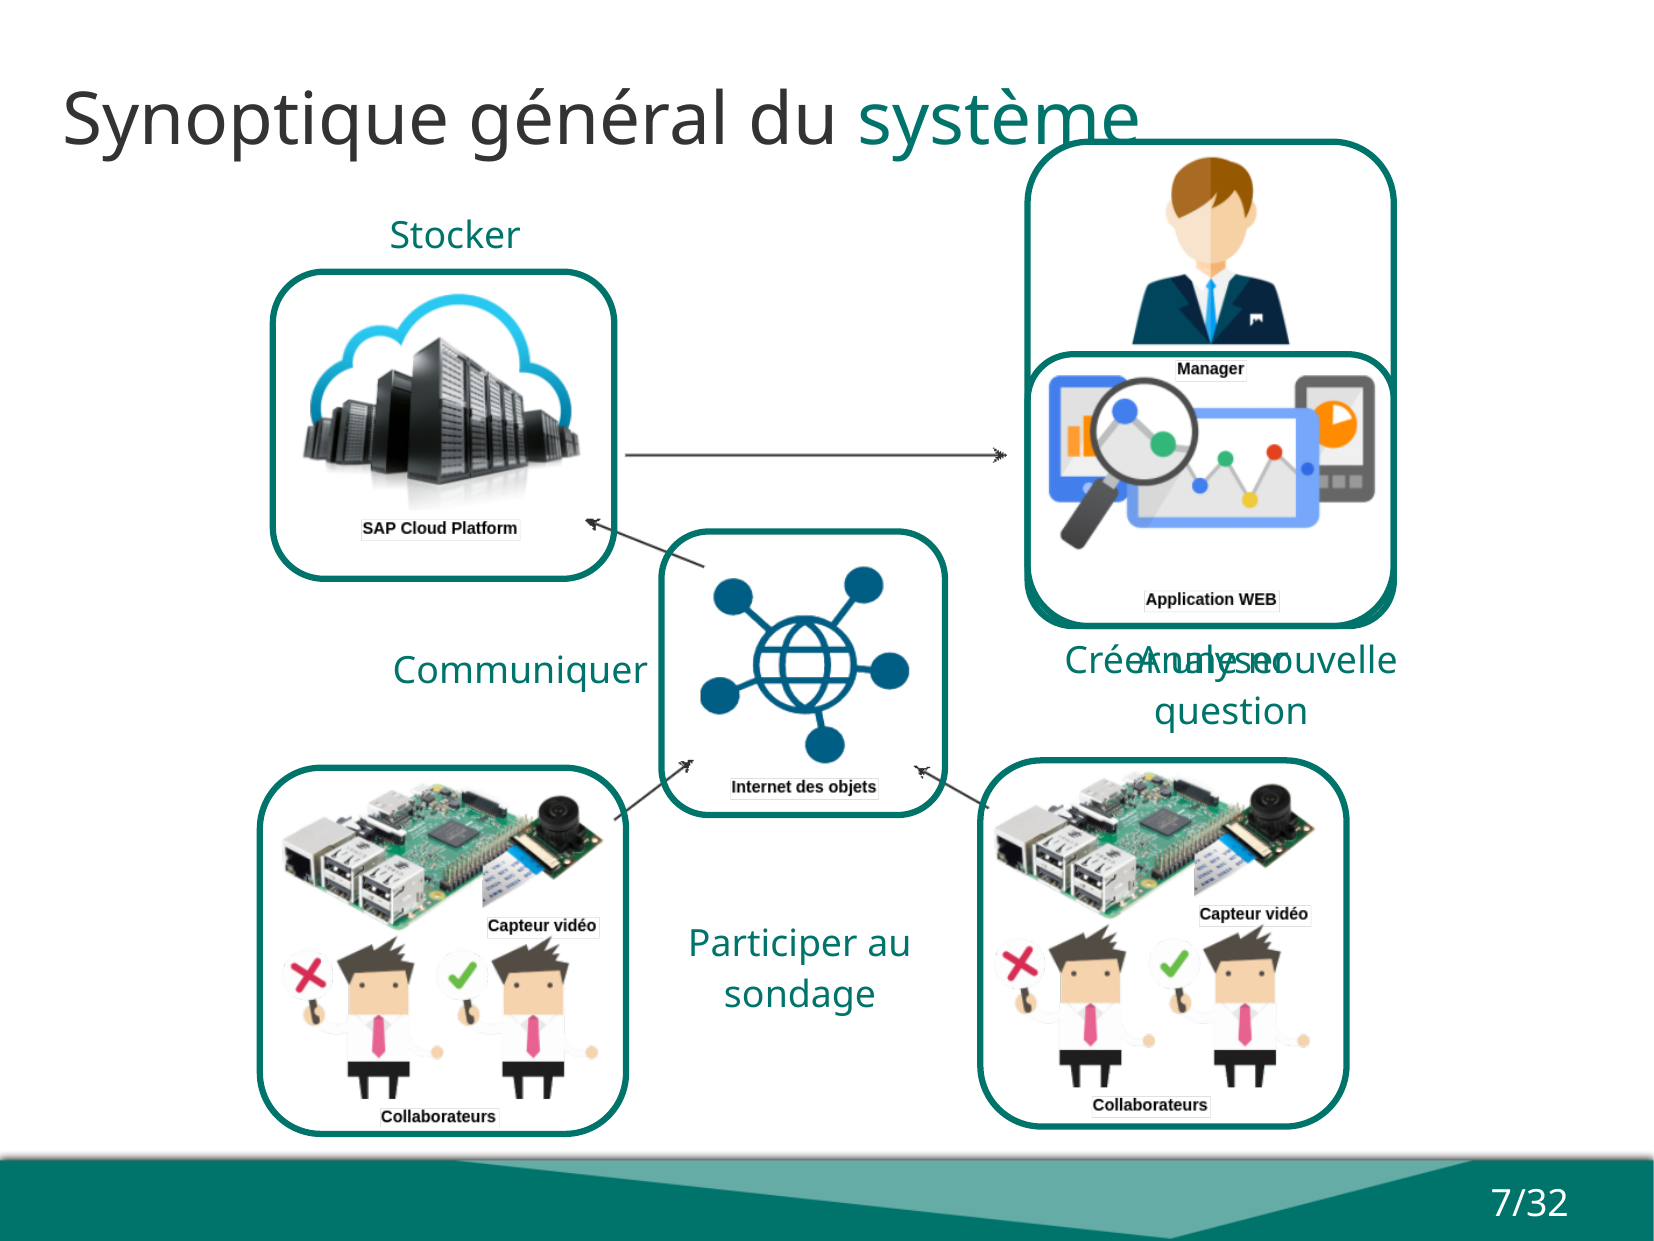

Synoptique général du système
Stocker
Analyser
Créer une nouvelle
question
Communiquer
Participer au
sondage